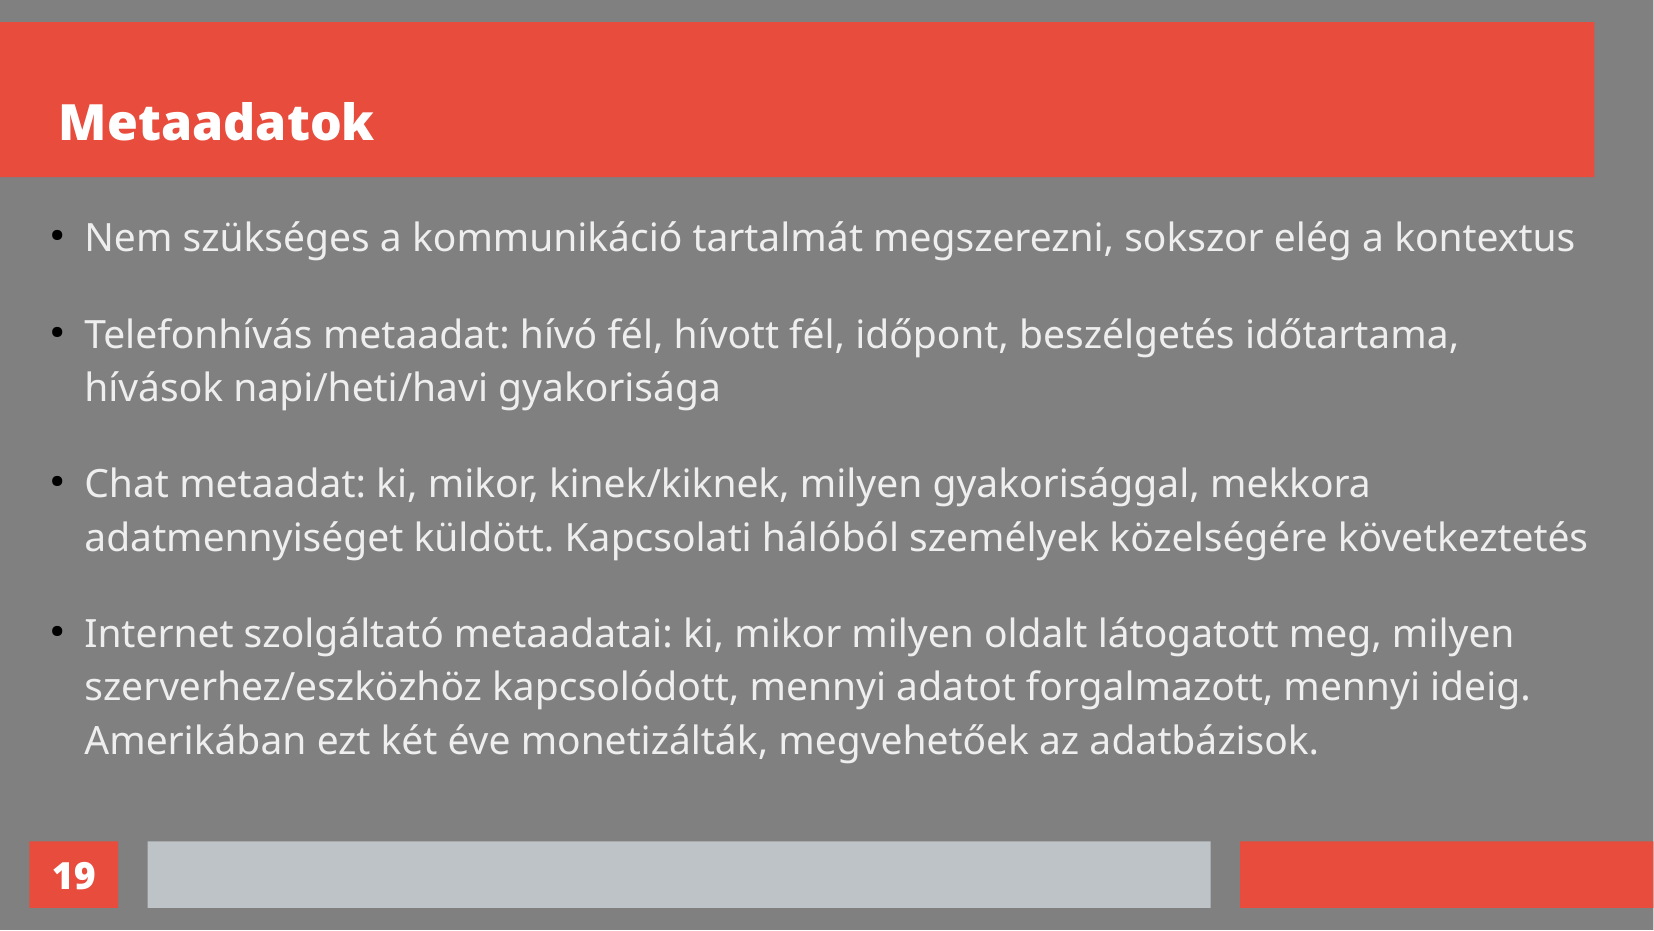

# Metaadatok
Nem szükséges a kommunikáció tartalmát megszerezni, sokszor elég a kontextus
Telefonhívás metaadat: hívó fél, hívott fél, időpont, beszélgetés időtartama, hívások napi/heti/havi gyakorisága
Chat metaadat: ki, mikor, kinek/kiknek, milyen gyakorisággal, mekkora adatmennyiséget küldött. Kapcsolati hálóból személyek közelségére következtetés
Internet szolgáltató metaadatai: ki, mikor milyen oldalt látogatott meg, milyen szerverhez/eszközhöz kapcsolódott, mennyi adatot forgalmazott, mennyi ideig.
Amerikában ezt két éve monetizálták, megvehetőek az adatbázisok.
19